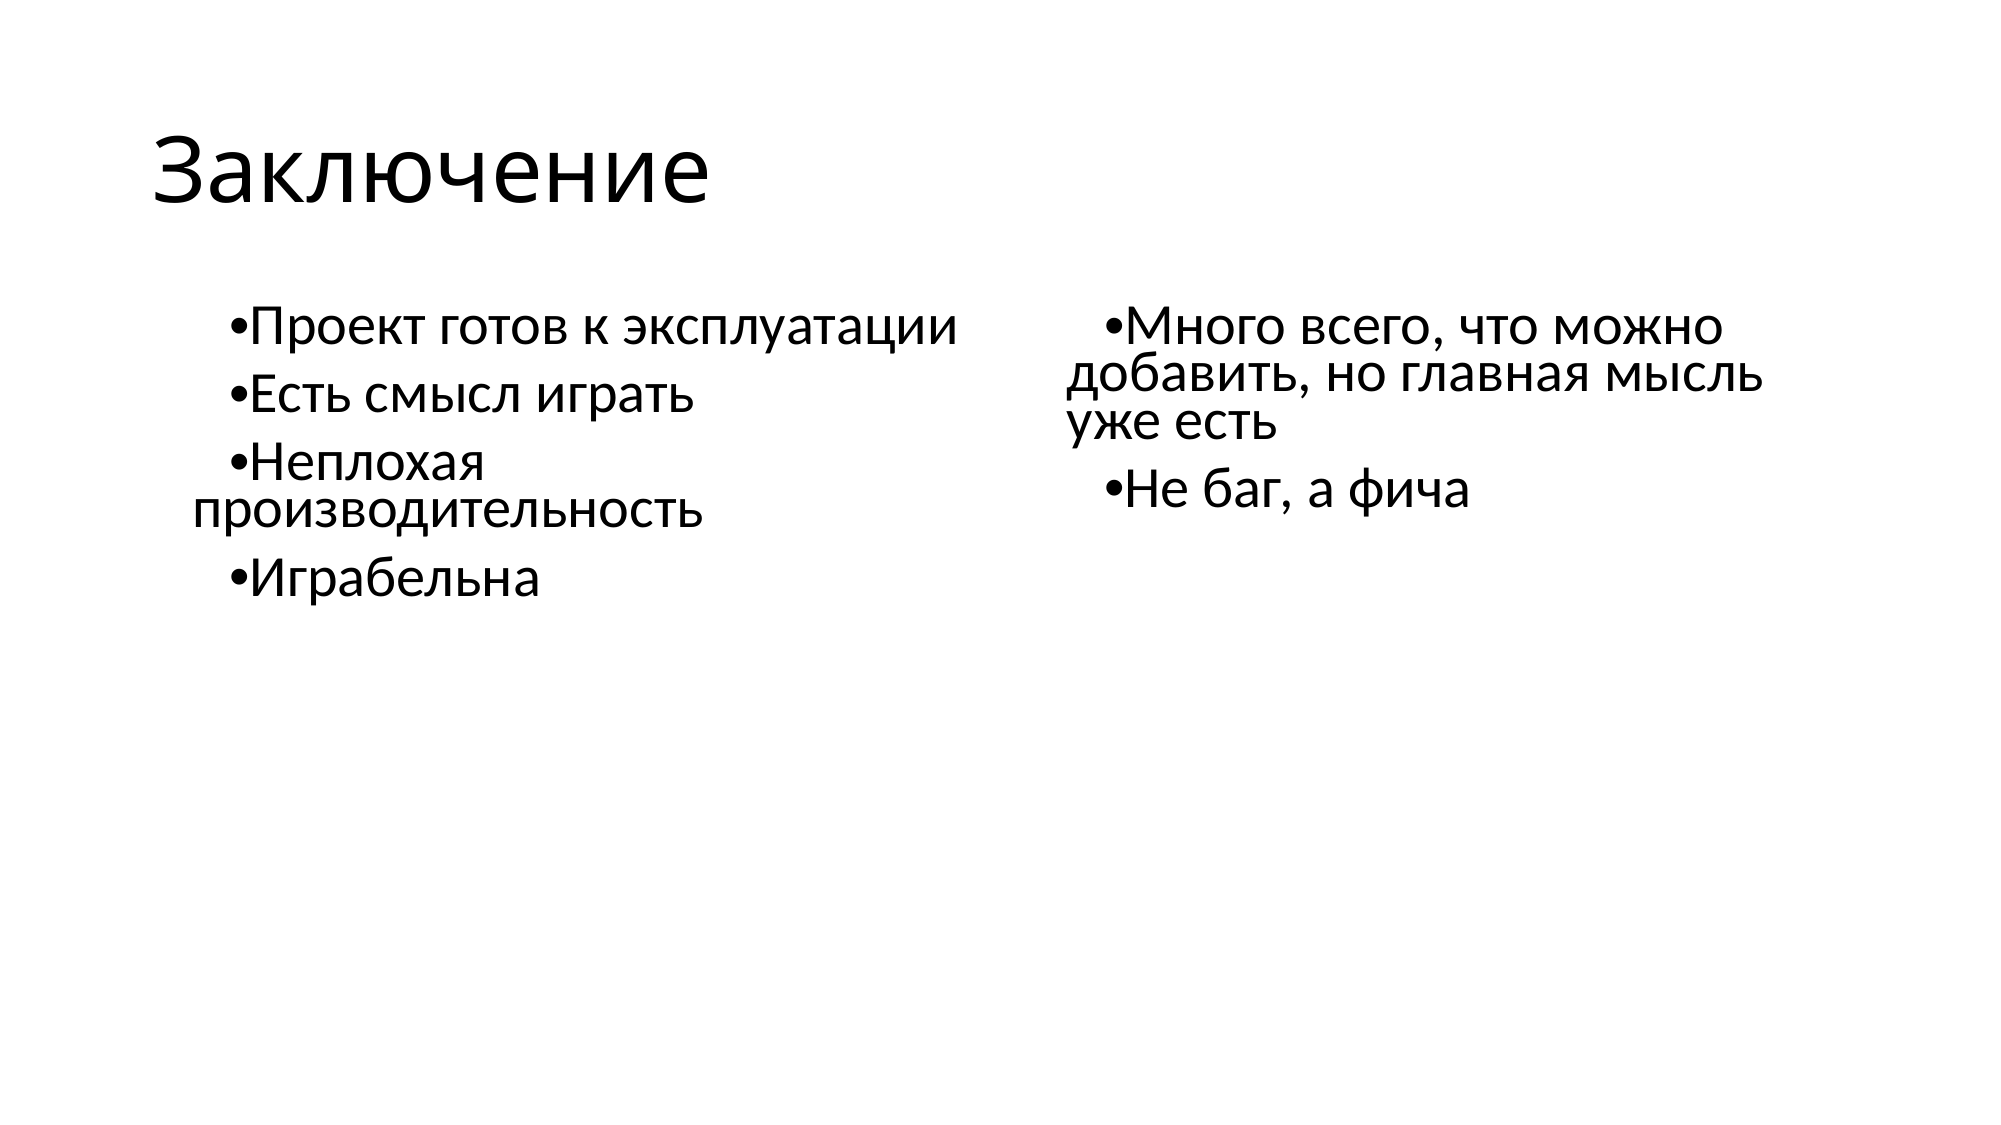

# Заключение
Проект готов к эксплуатации
Есть смысл играть
Неплохая производительность
Играбельна
Много всего, что можно добавить, но главная мысль уже есть
Не баг, а фича